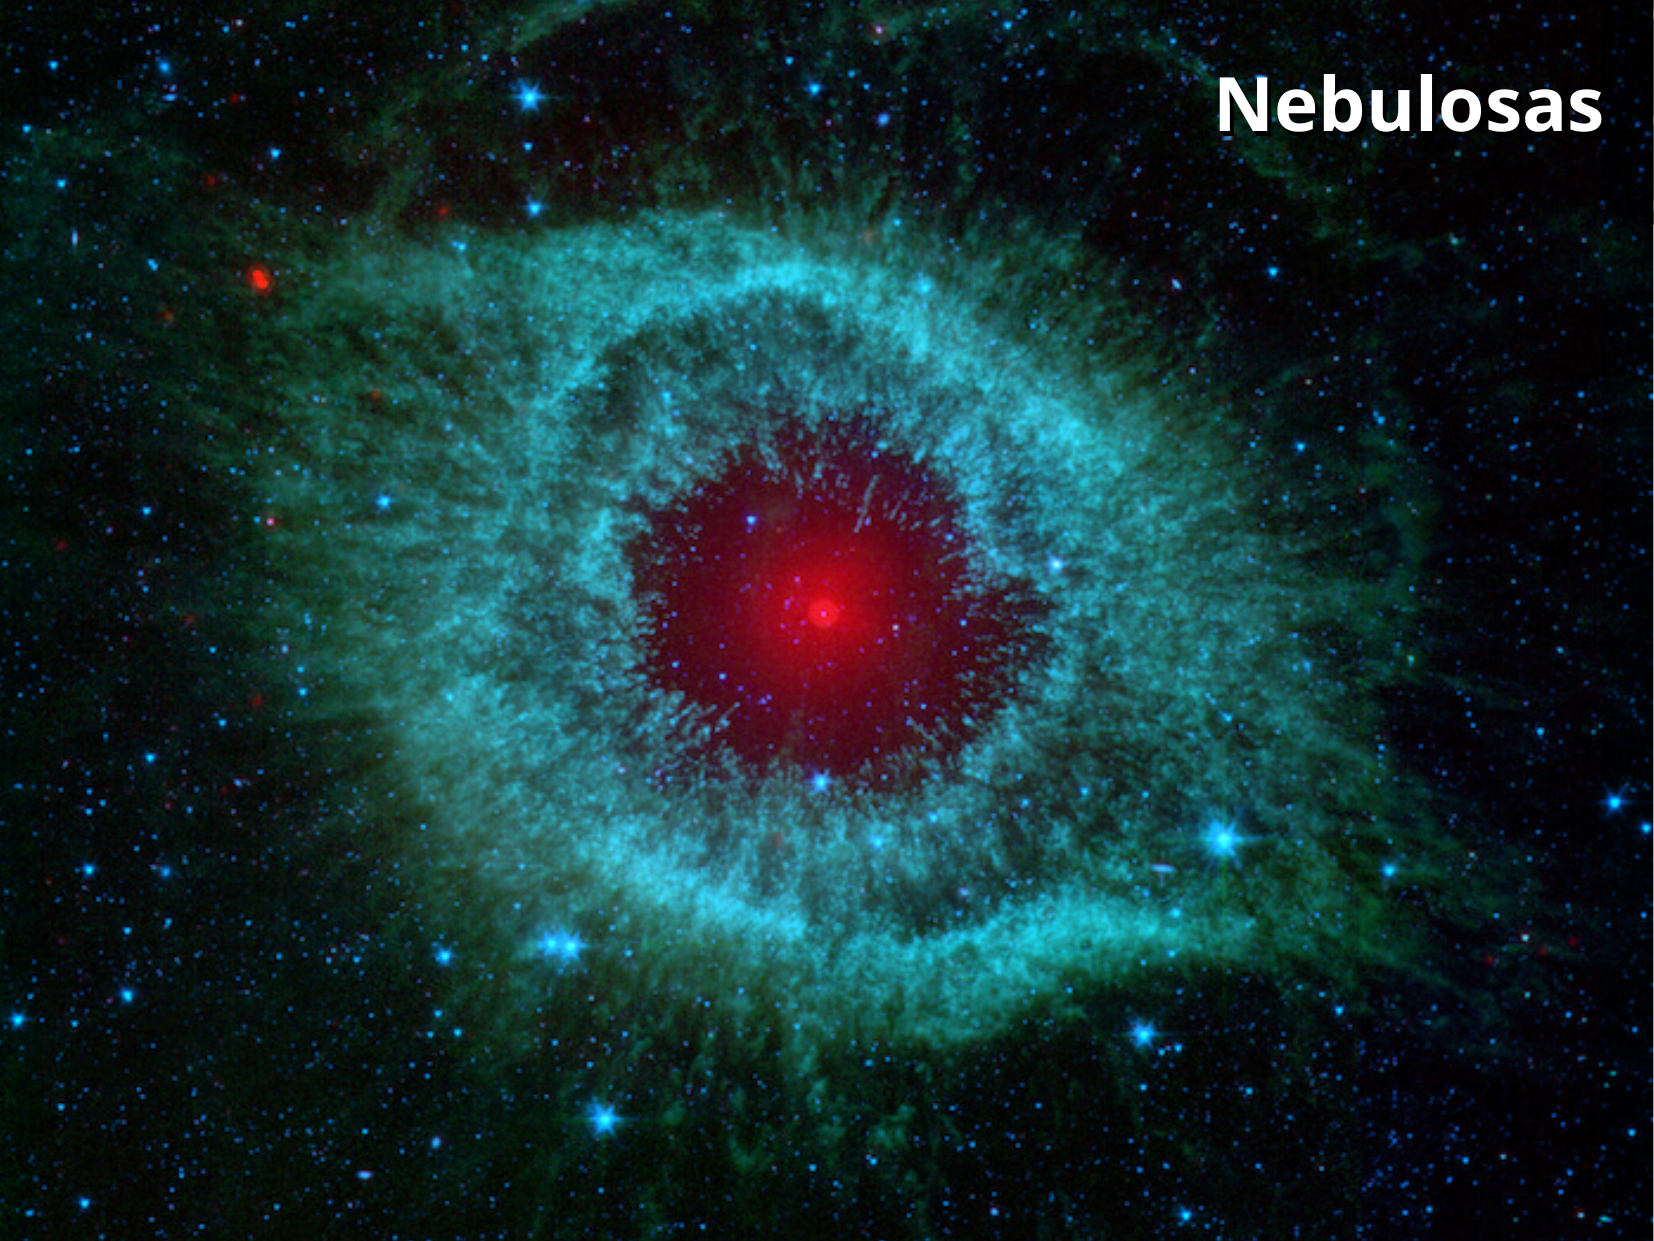

# Nebulosas
H. Asorey - Física IV B
47